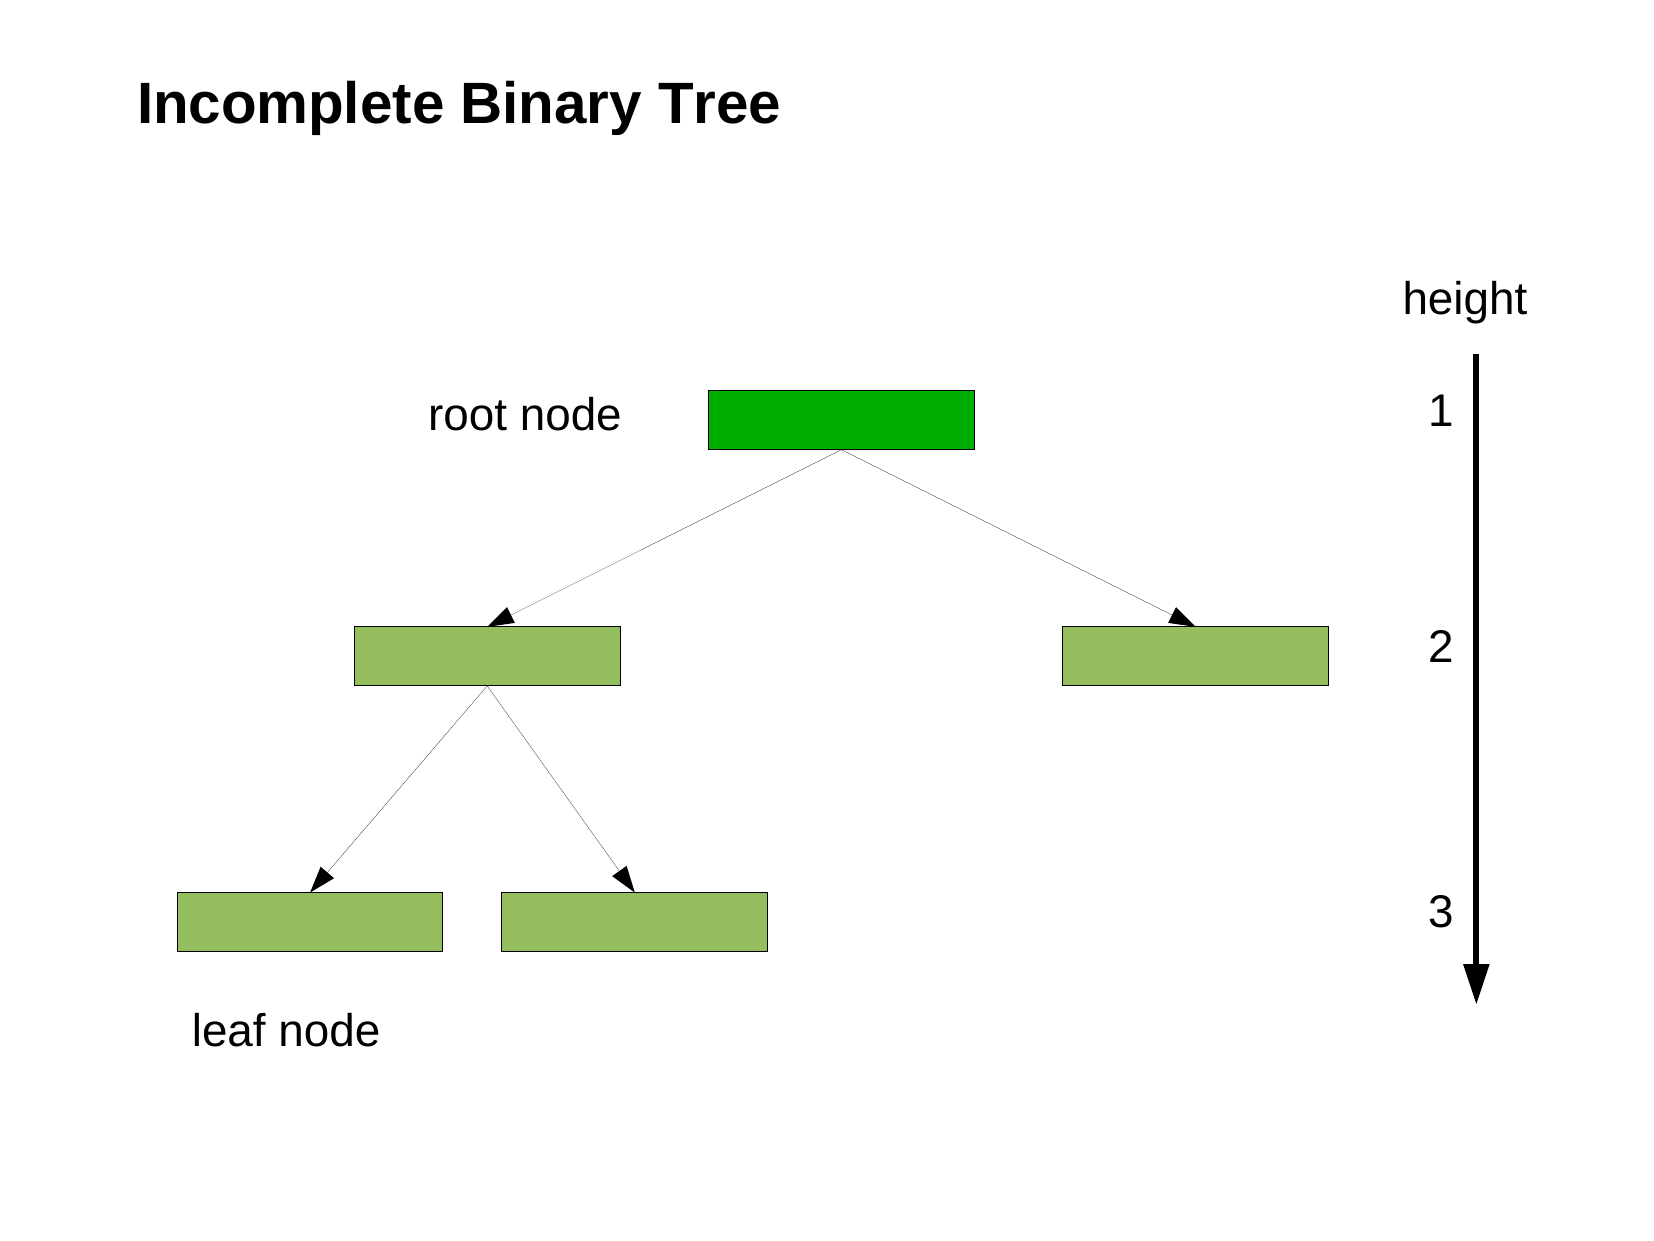

Incomplete Binary Tree
height
1
root node
2
3
leaf node